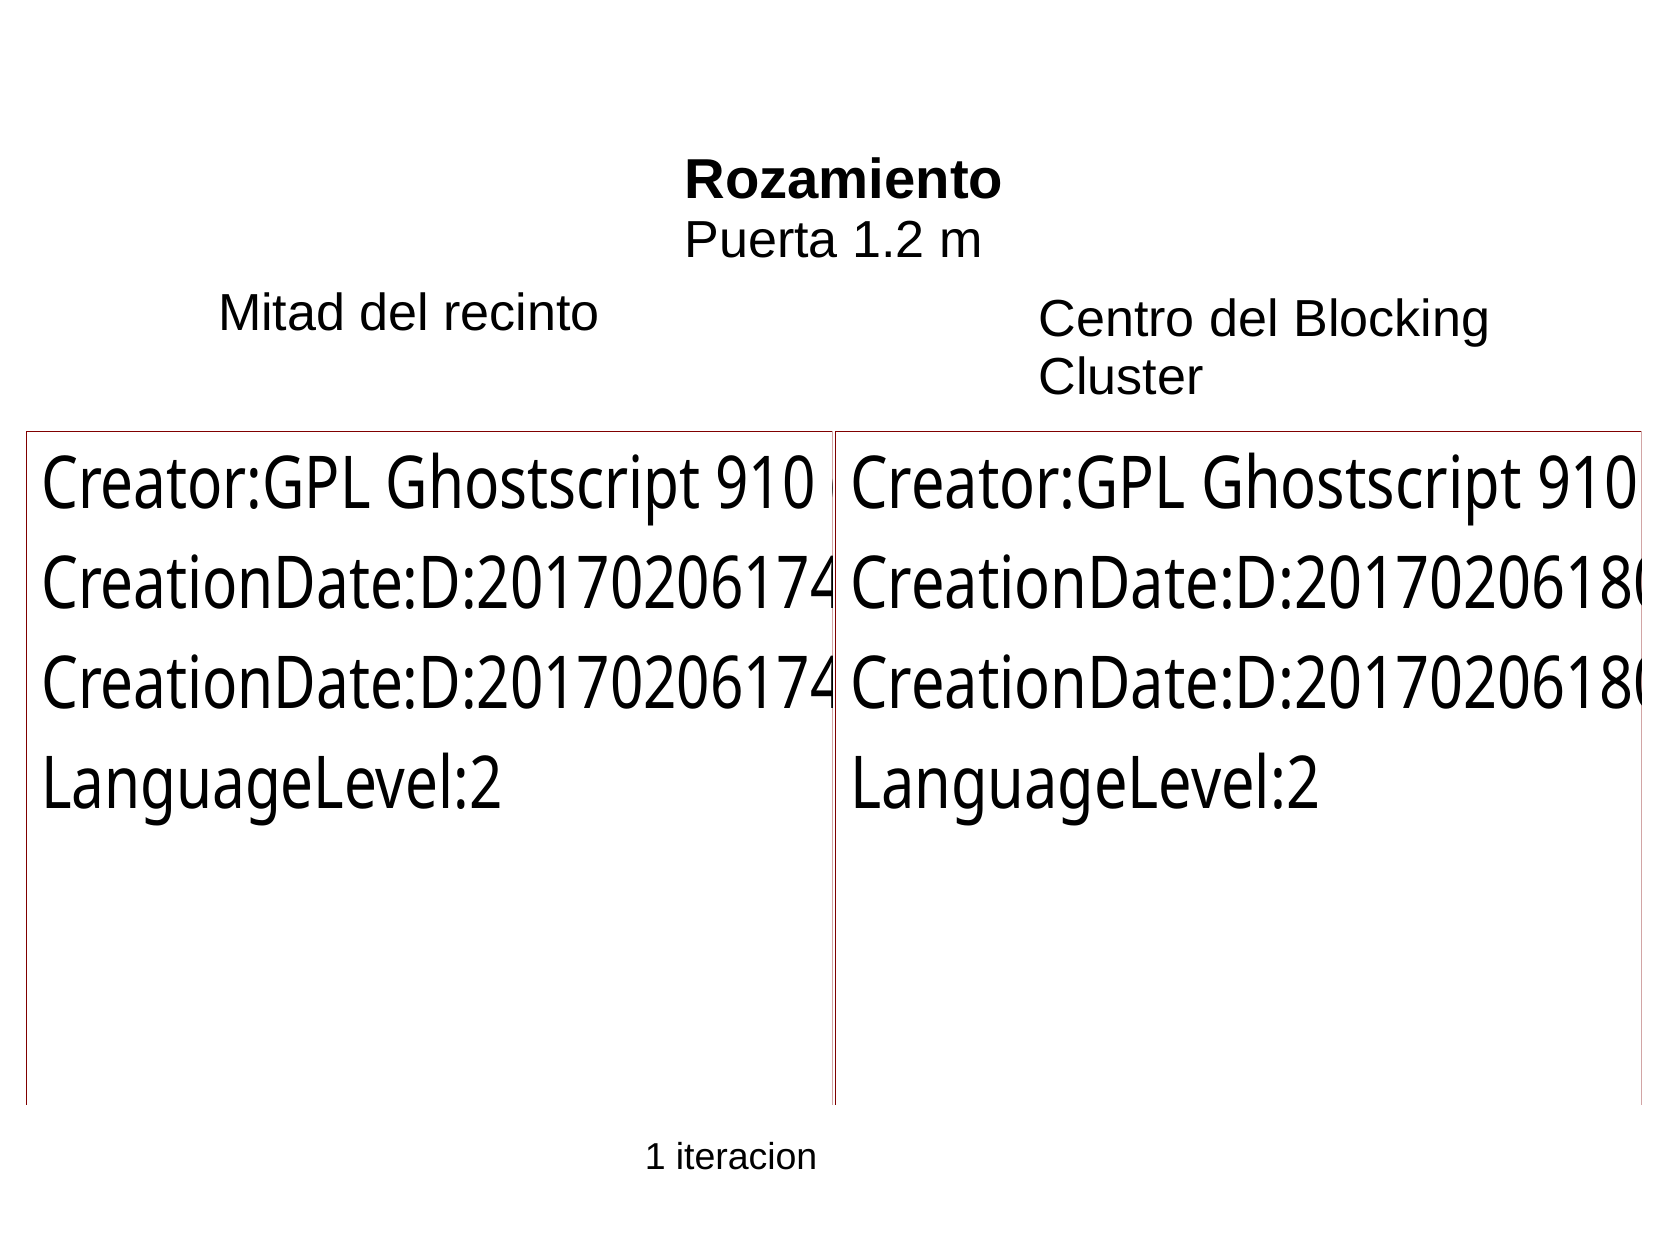

Rozamiento
Puerta 1.2 m
Mitad del recinto
Centro del Blocking Cluster
1 iteracion